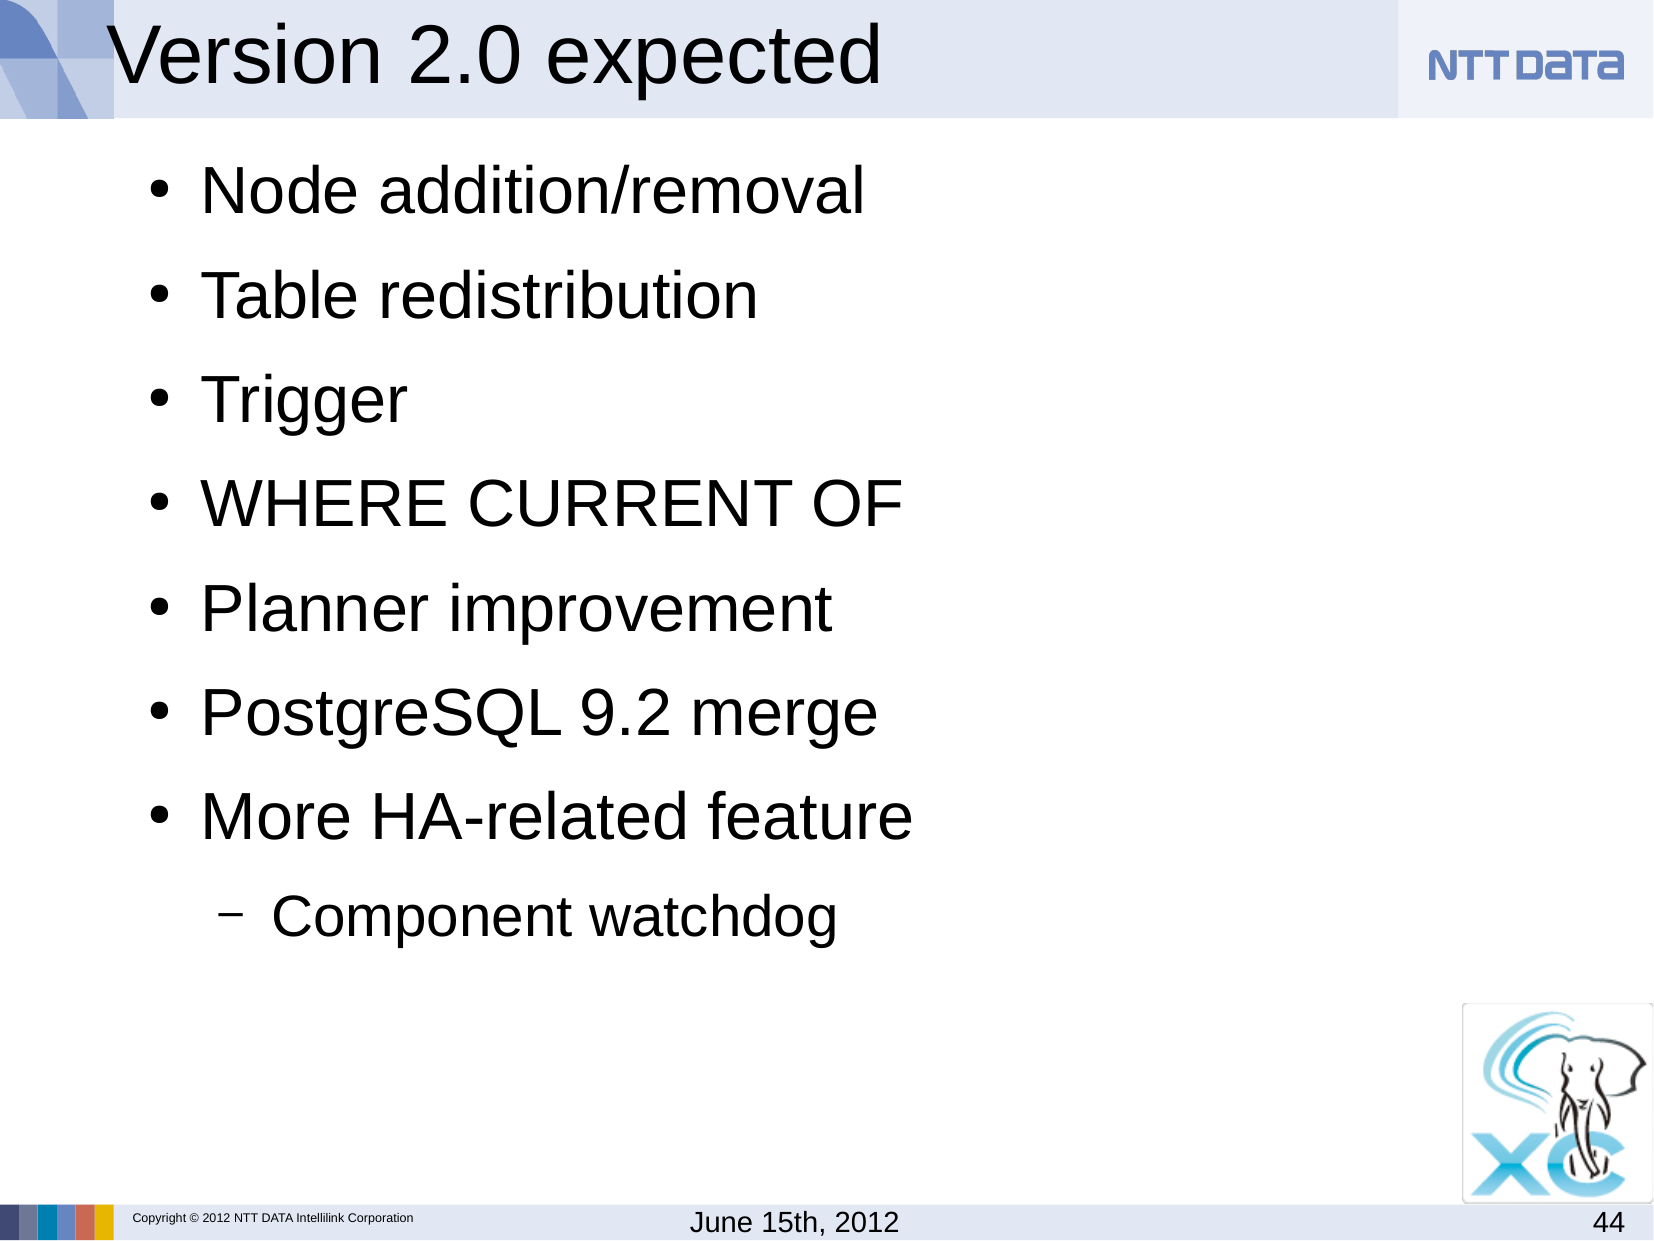

# Version 2.0 expected
Node addition/removal
Table redistribution
Trigger
WHERE CURRENT OF
Planner improvement
PostgreSQL 9.2 merge
More HA-related feature
Component watchdog
June 15th, 2012
44